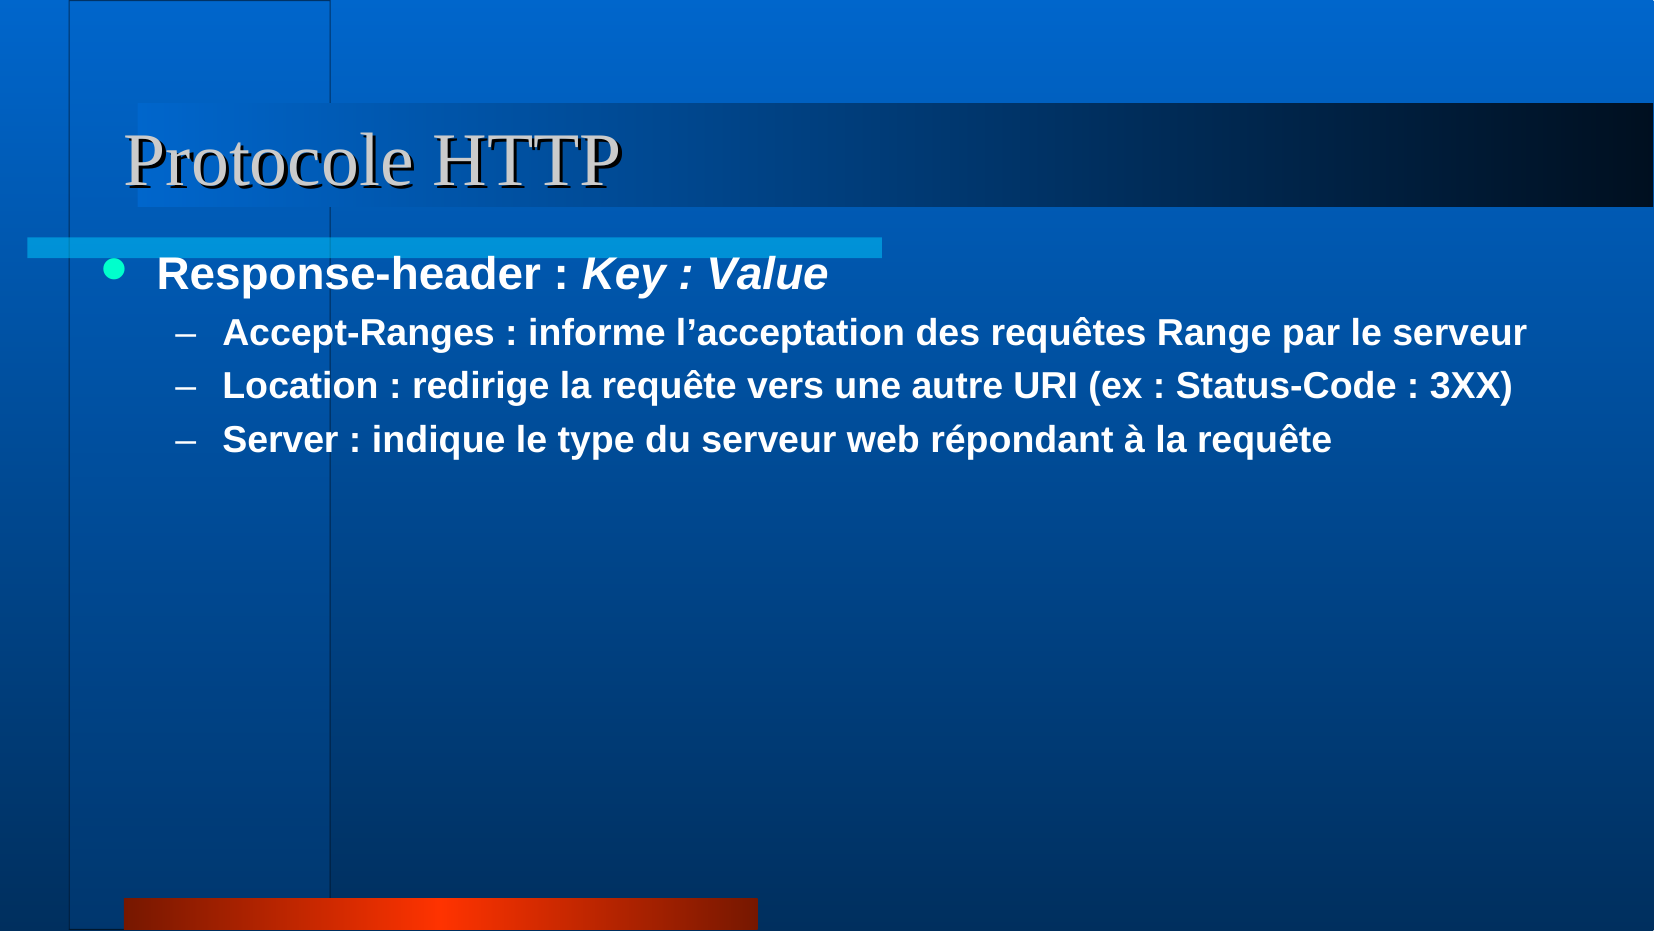

# Protocole HTTP
Response-header : Key : Value
Accept-Ranges : informe l’acceptation des requêtes Range par le serveur
Location : redirige la requête vers une autre URI (ex : Status-Code : 3XX)
Server : indique le type du serveur web répondant à la requête